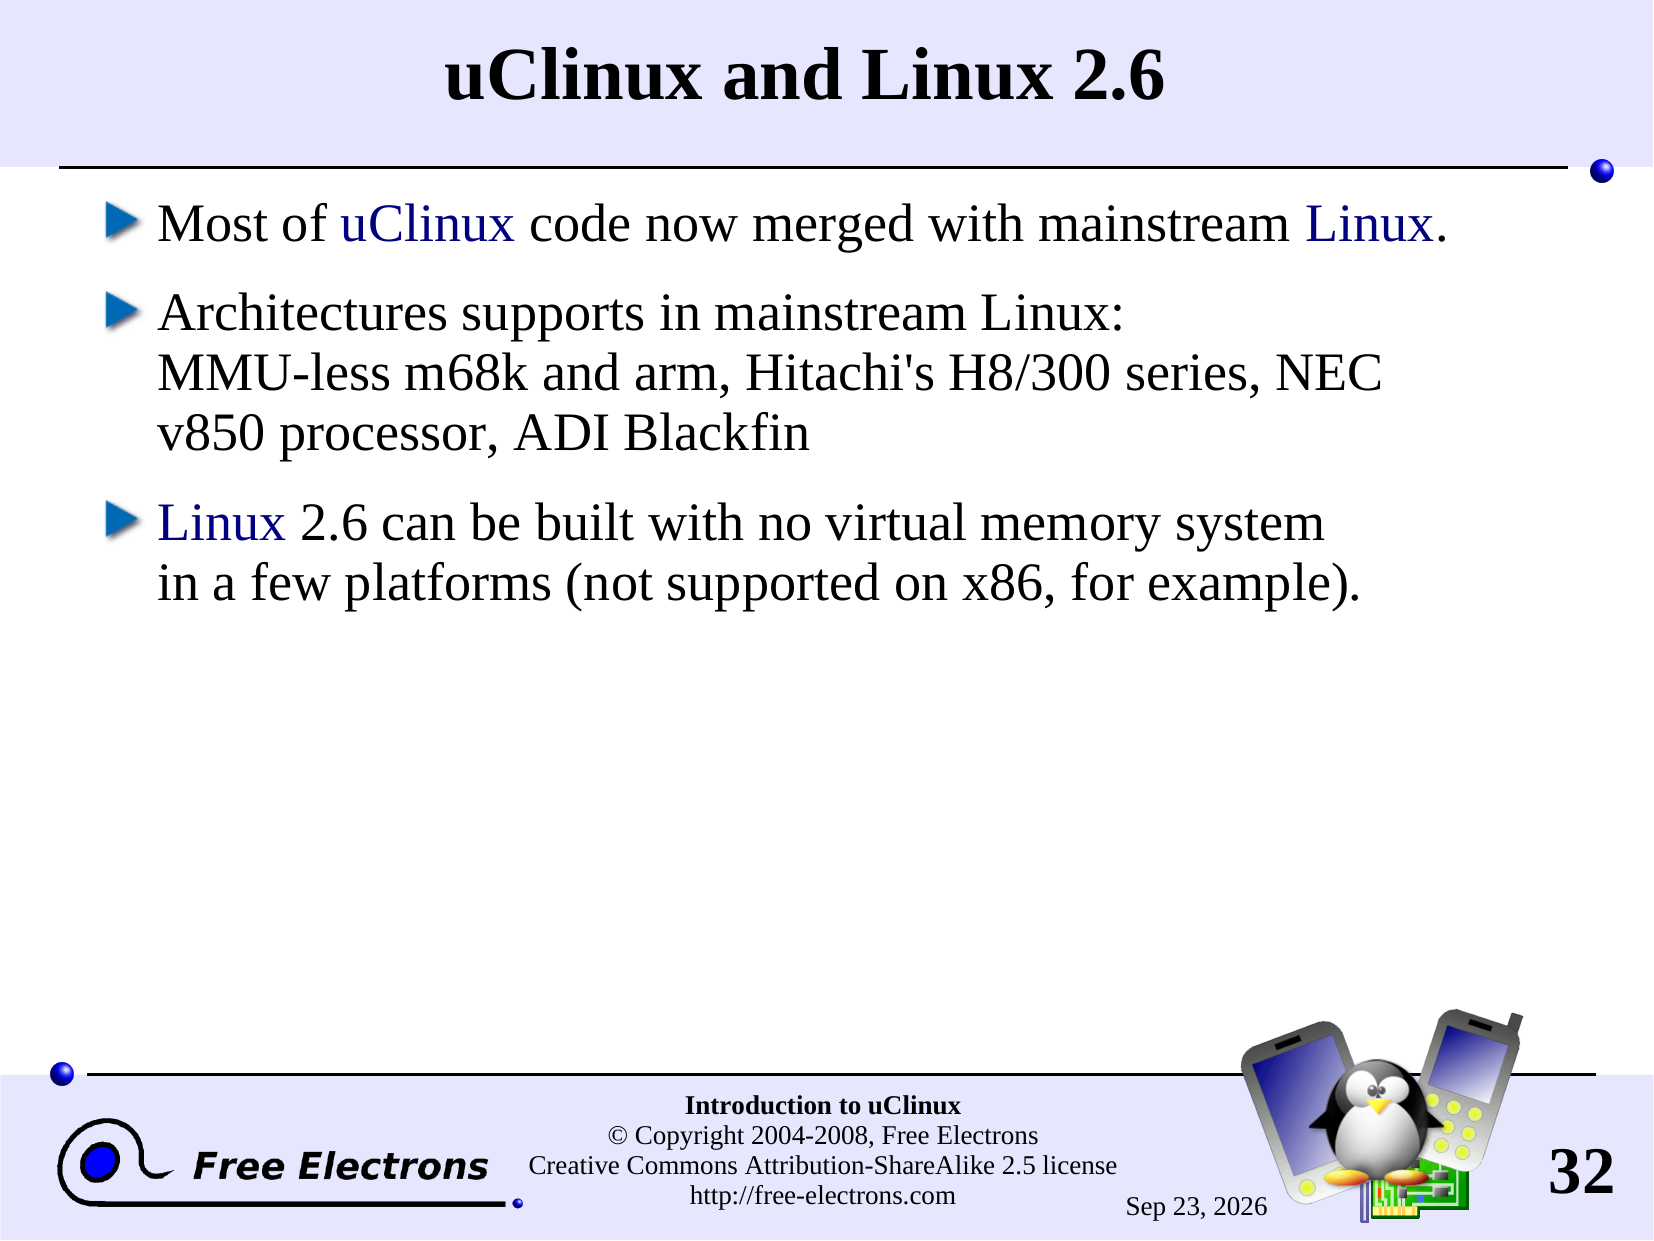

# uClinux and Linux 2.6
Most of uClinux code now merged with mainstream Linux.
Architectures supports in mainstream Linux:
MMU-less m68k and arm, Hitachi's H8/300 series, NEC v850 processor, ADI Blackfin
Linux 2.6 can be built with no virtual memory system
in a few platforms (not supported on x86, for example).